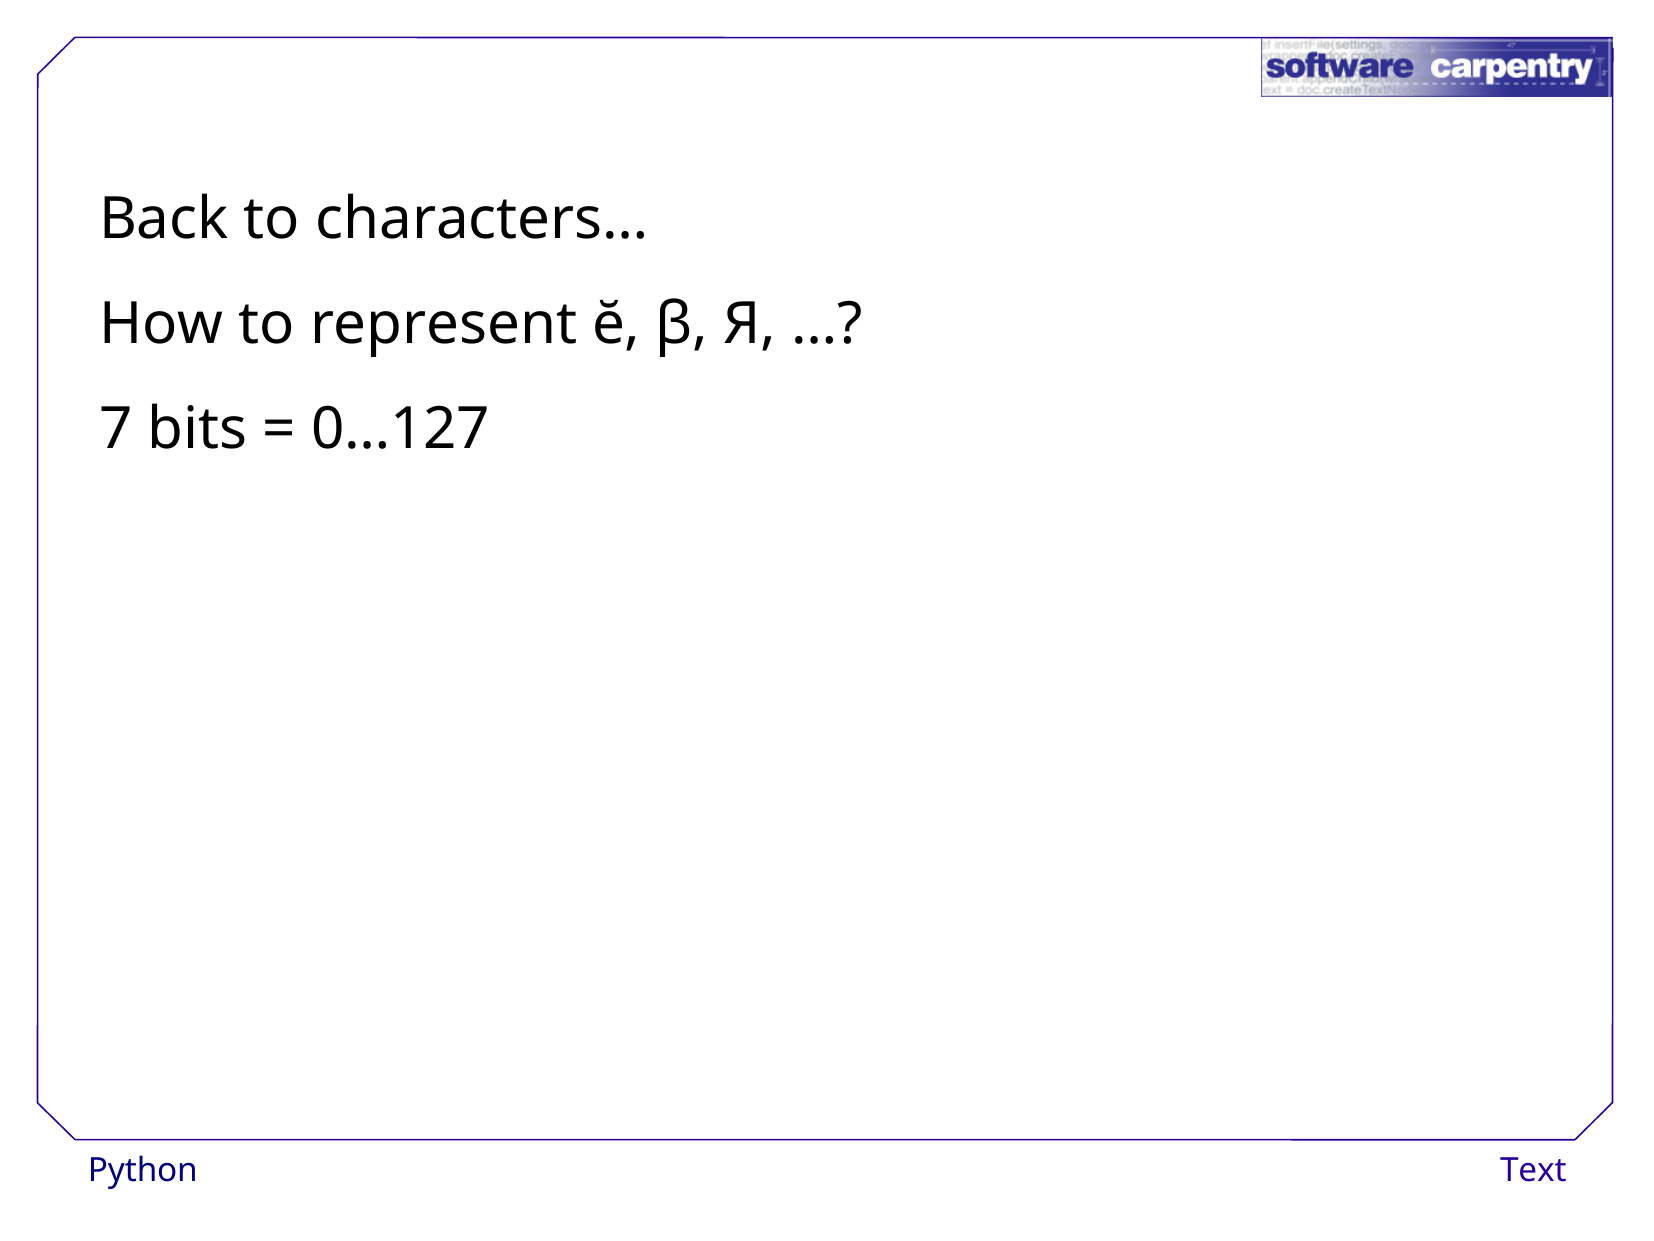

Back to characters…
How to represent ĕ, β, Я, …?
7 bits = 0…127